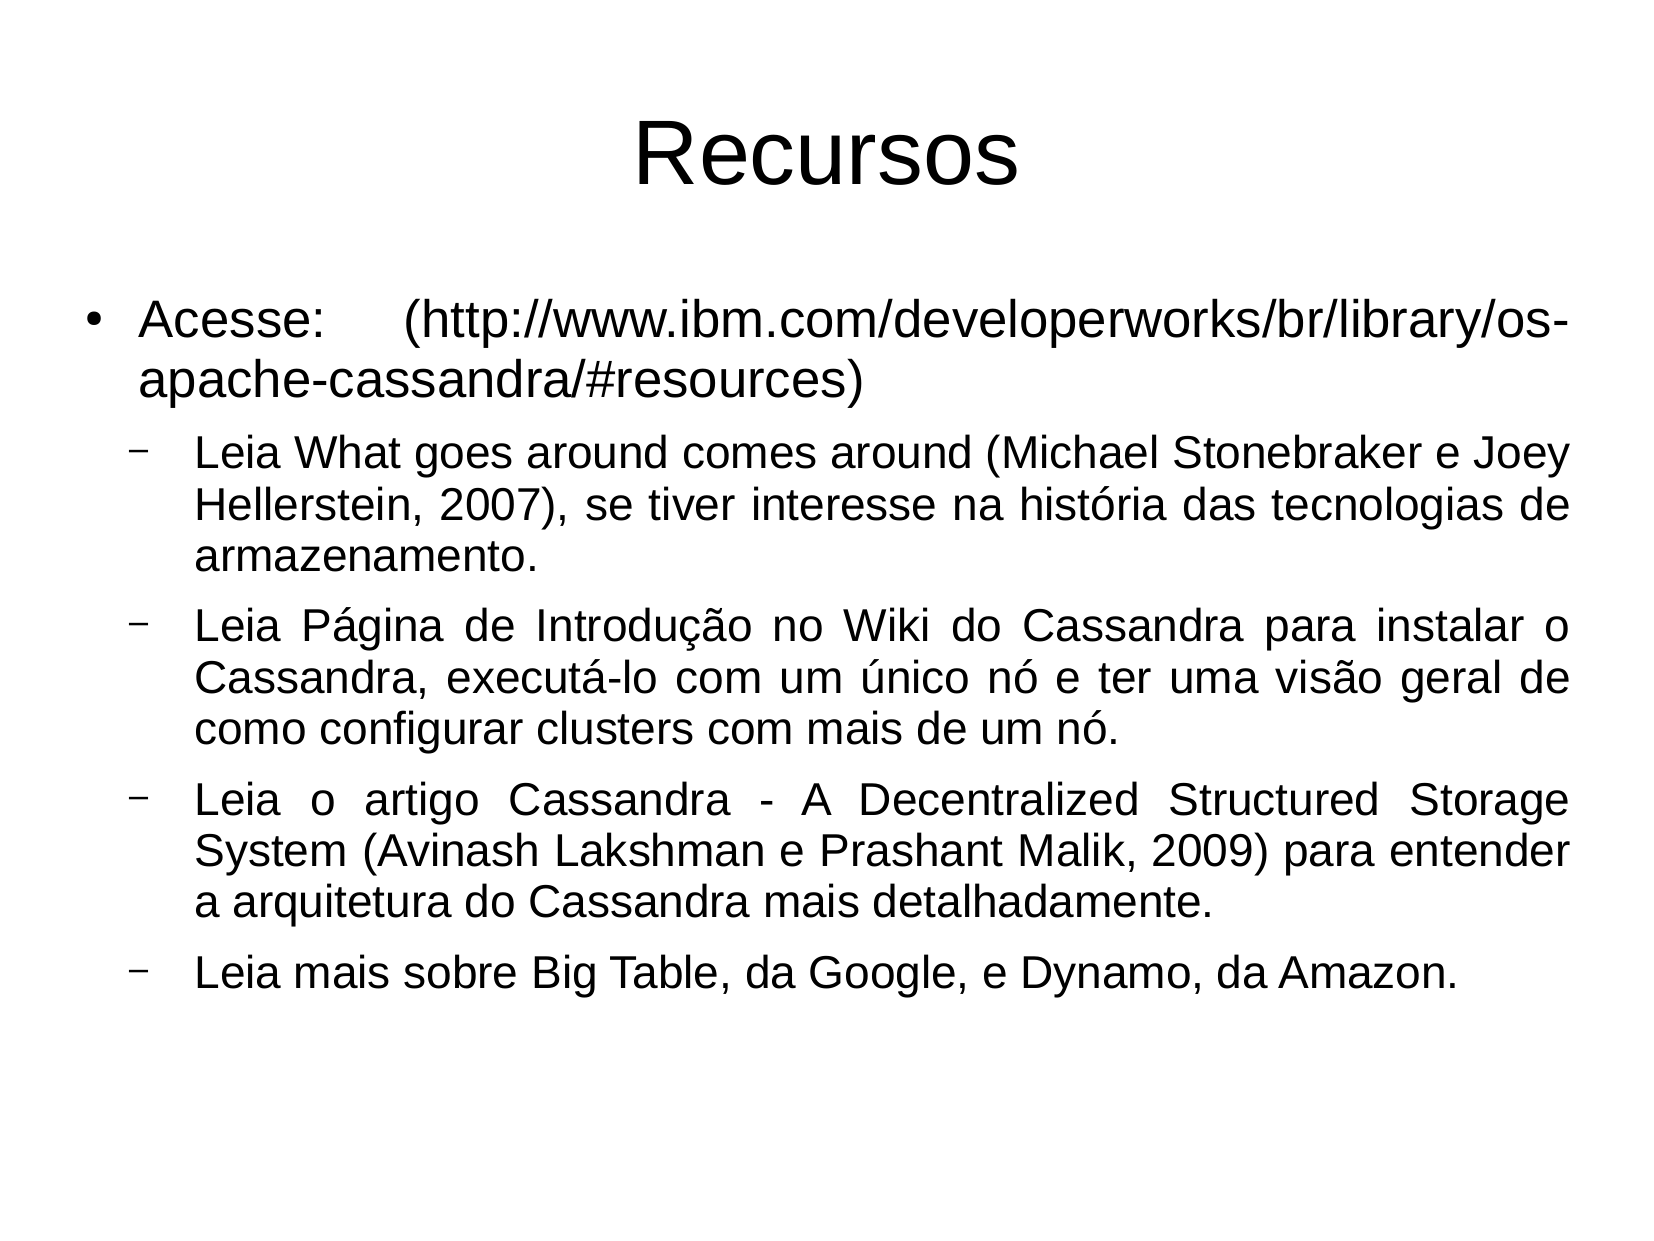

# Recursos
Acesse: (http://www.ibm.com/developerworks/br/library/os-apache-cassandra/#resources)
Leia What goes around comes around (Michael Stonebraker e Joey Hellerstein, 2007), se tiver interesse na história das tecnologias de armazenamento.
Leia Página de Introdução no Wiki do Cassandra para instalar o Cassandra, executá-lo com um único nó e ter uma visão geral de como configurar clusters com mais de um nó.
Leia o artigo Cassandra - A Decentralized Structured Storage System (Avinash Lakshman e Prashant Malik, 2009) para entender a arquitetura do Cassandra mais detalhadamente.
Leia mais sobre Big Table, da Google, e Dynamo, da Amazon.